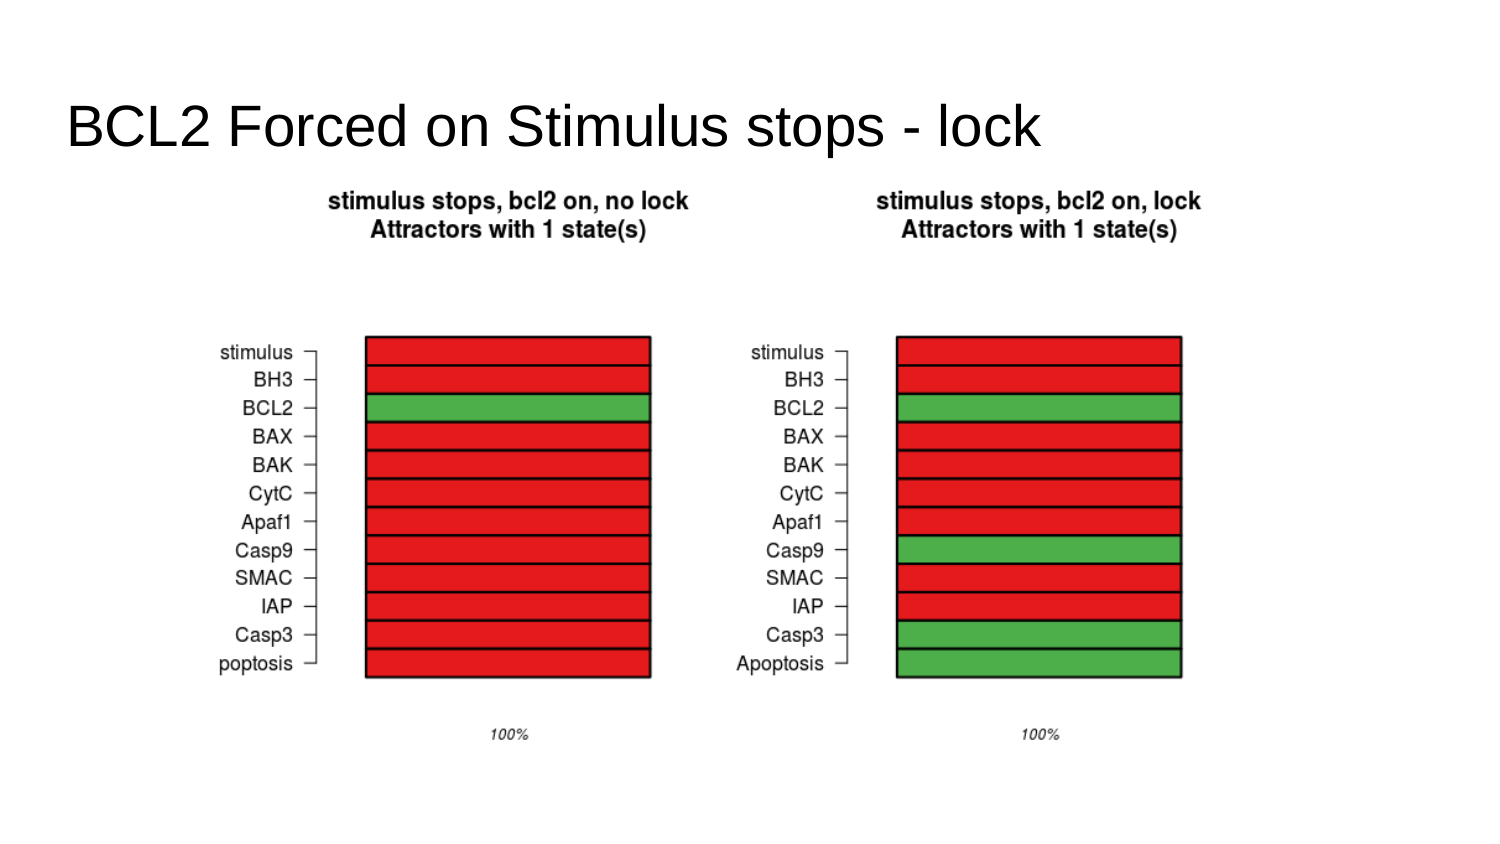

# BCL2 Forced on Stimulus stops - lock